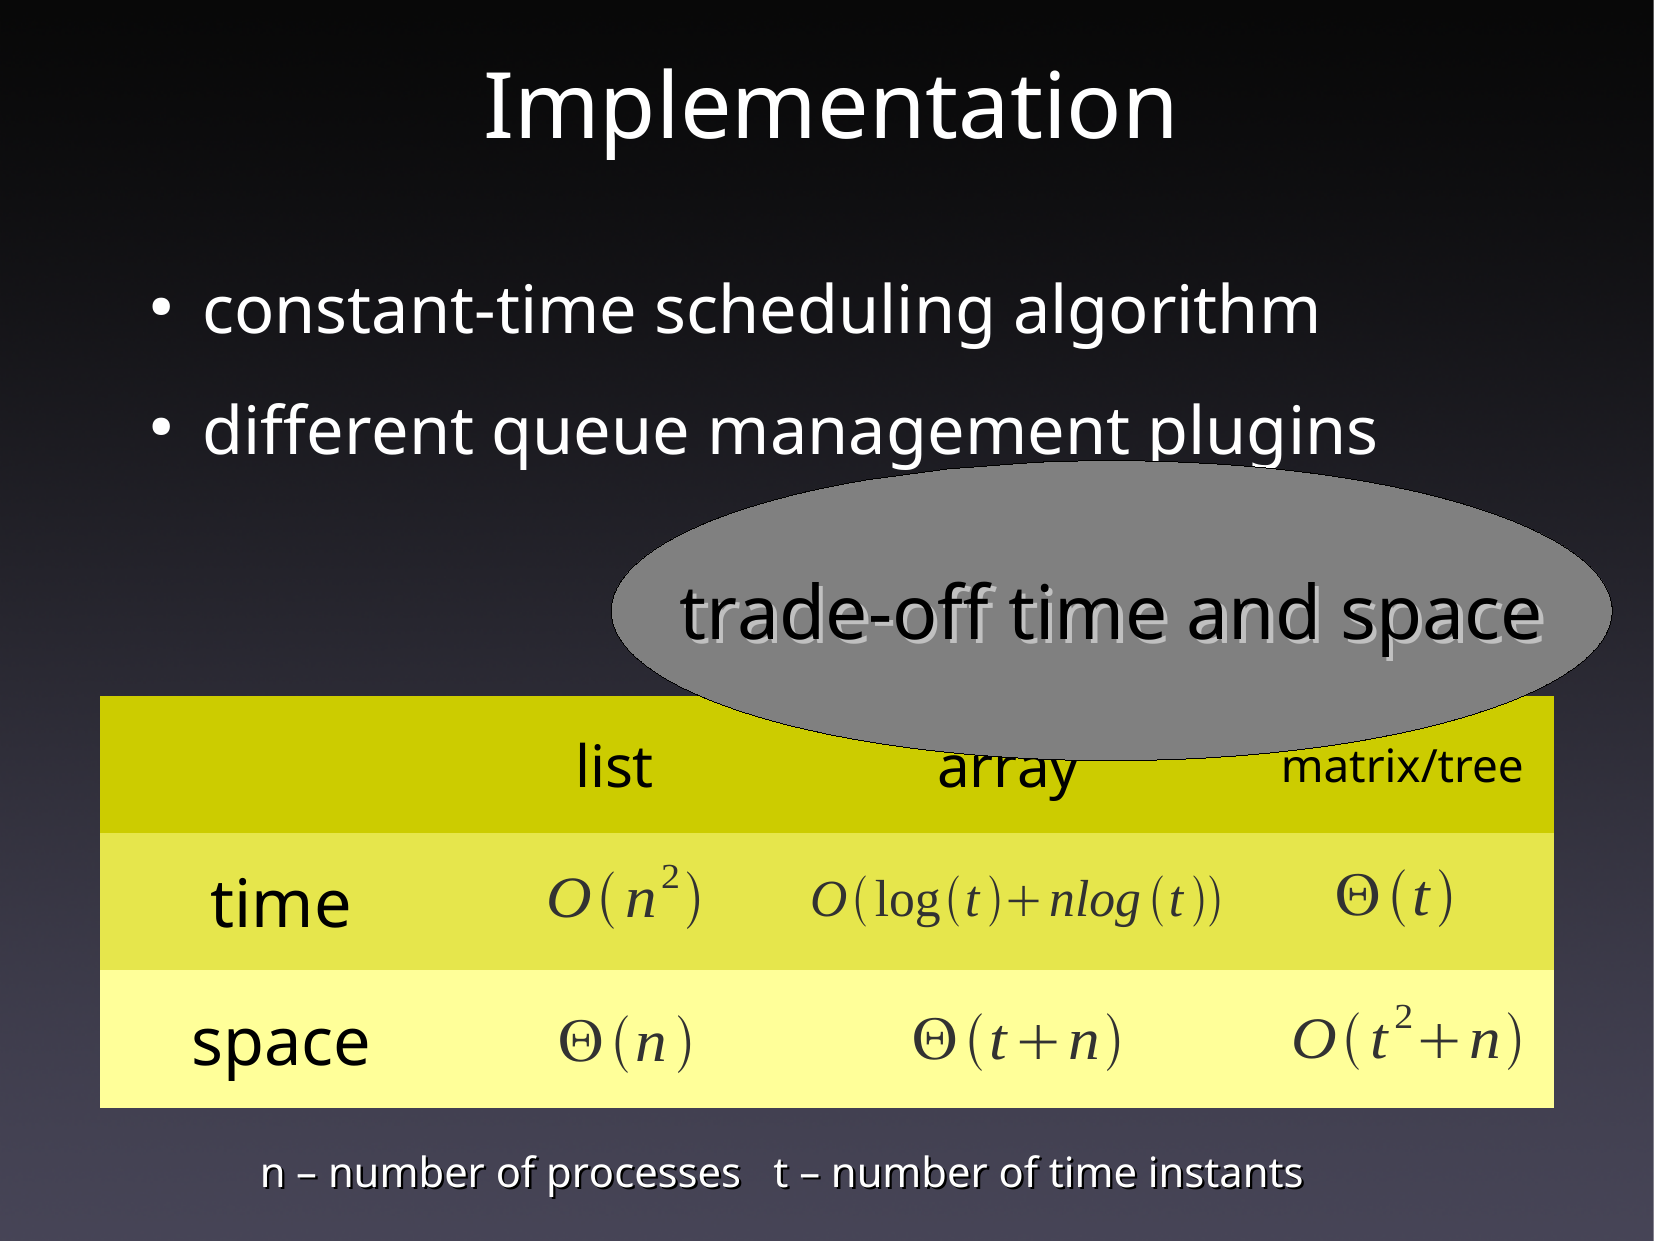

# Implementation
constant-time scheduling algorithm
different queue management plugins
trade-off time and space
| | list | array | matrix/tree |
| --- | --- | --- | --- |
| time | | | |
| space | | | |
n – number of processes t – number of time instants